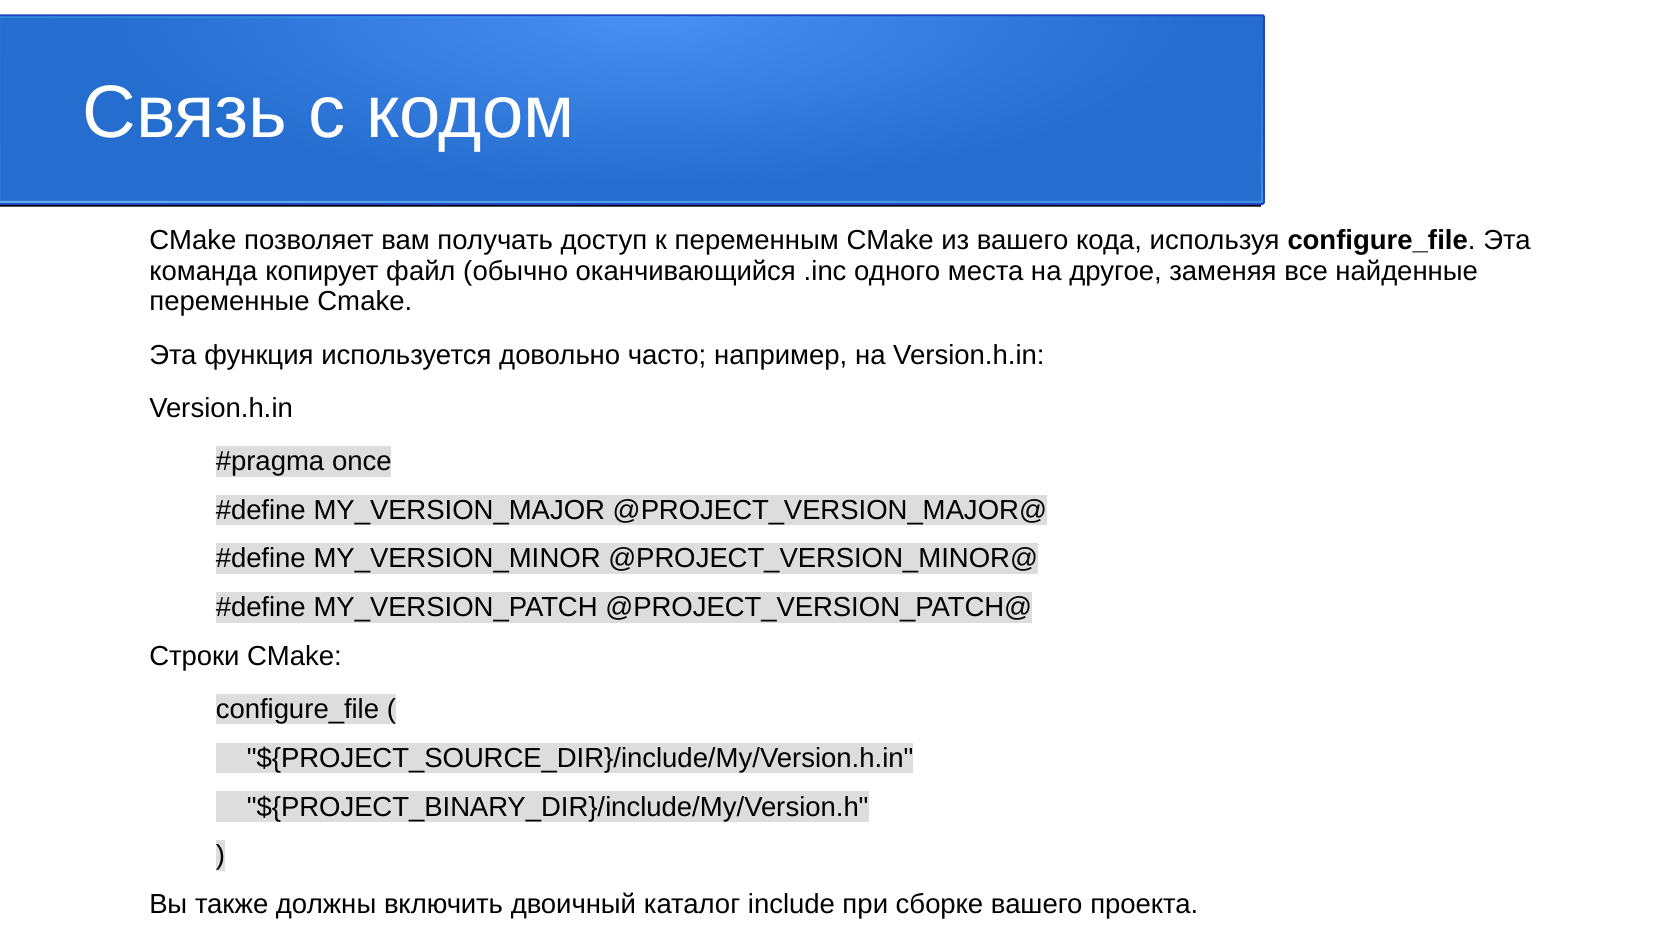

# Связь с кодом
CMake позволяет вам получать доступ к переменным CMake из вашего кода, используя configure_file. Эта команда копирует файл (обычно оканчивающийся .inс одного места на другое, заменяя все найденные переменные Cmake.
Эта функция используется довольно часто; например, на Version.h.in:
Version.h.in
#pragma once
#define MY_VERSION_MAJOR @PROJECT_VERSION_MAJOR@
#define MY_VERSION_MINOR @PROJECT_VERSION_MINOR@
#define MY_VERSION_PATCH @PROJECT_VERSION_PATCH@
Строки CMake:
configure_file (
 "${PROJECT_SOURCE_DIR}/include/My/Version.h.in"
 "${PROJECT_BINARY_DIR}/include/My/Version.h"
)
Вы также должны включить двоичный каталог include при сборке вашего проекта.